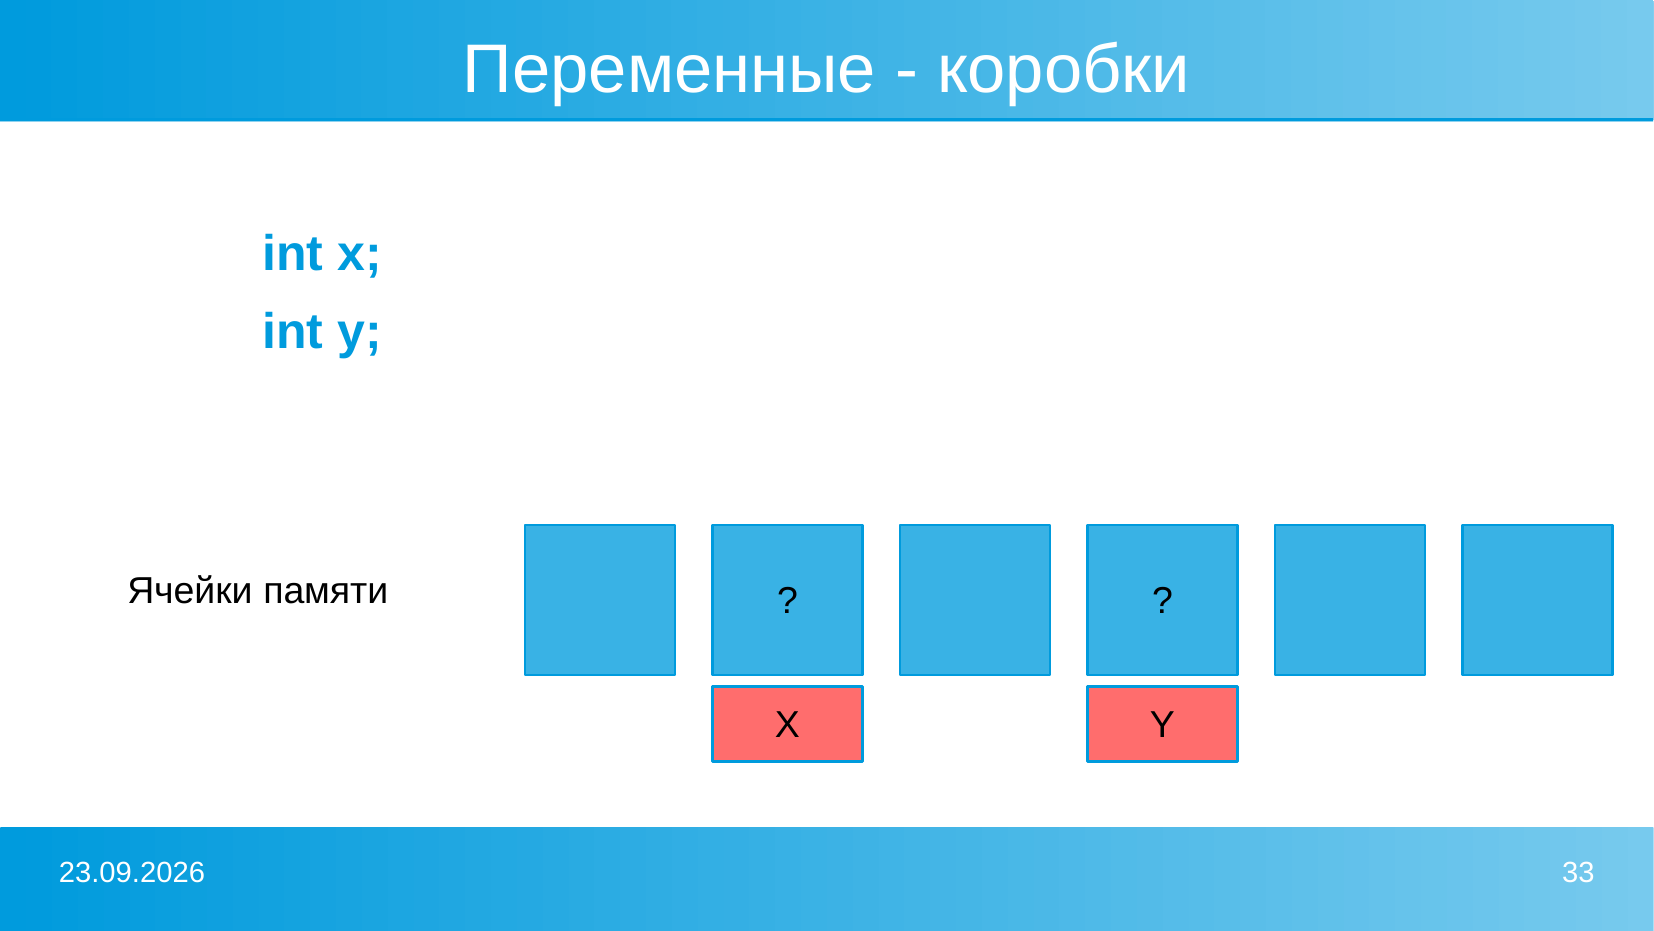

# Переменные - коробки
int x;
int y;
?
?
Ячейки памяти
X
Y
33